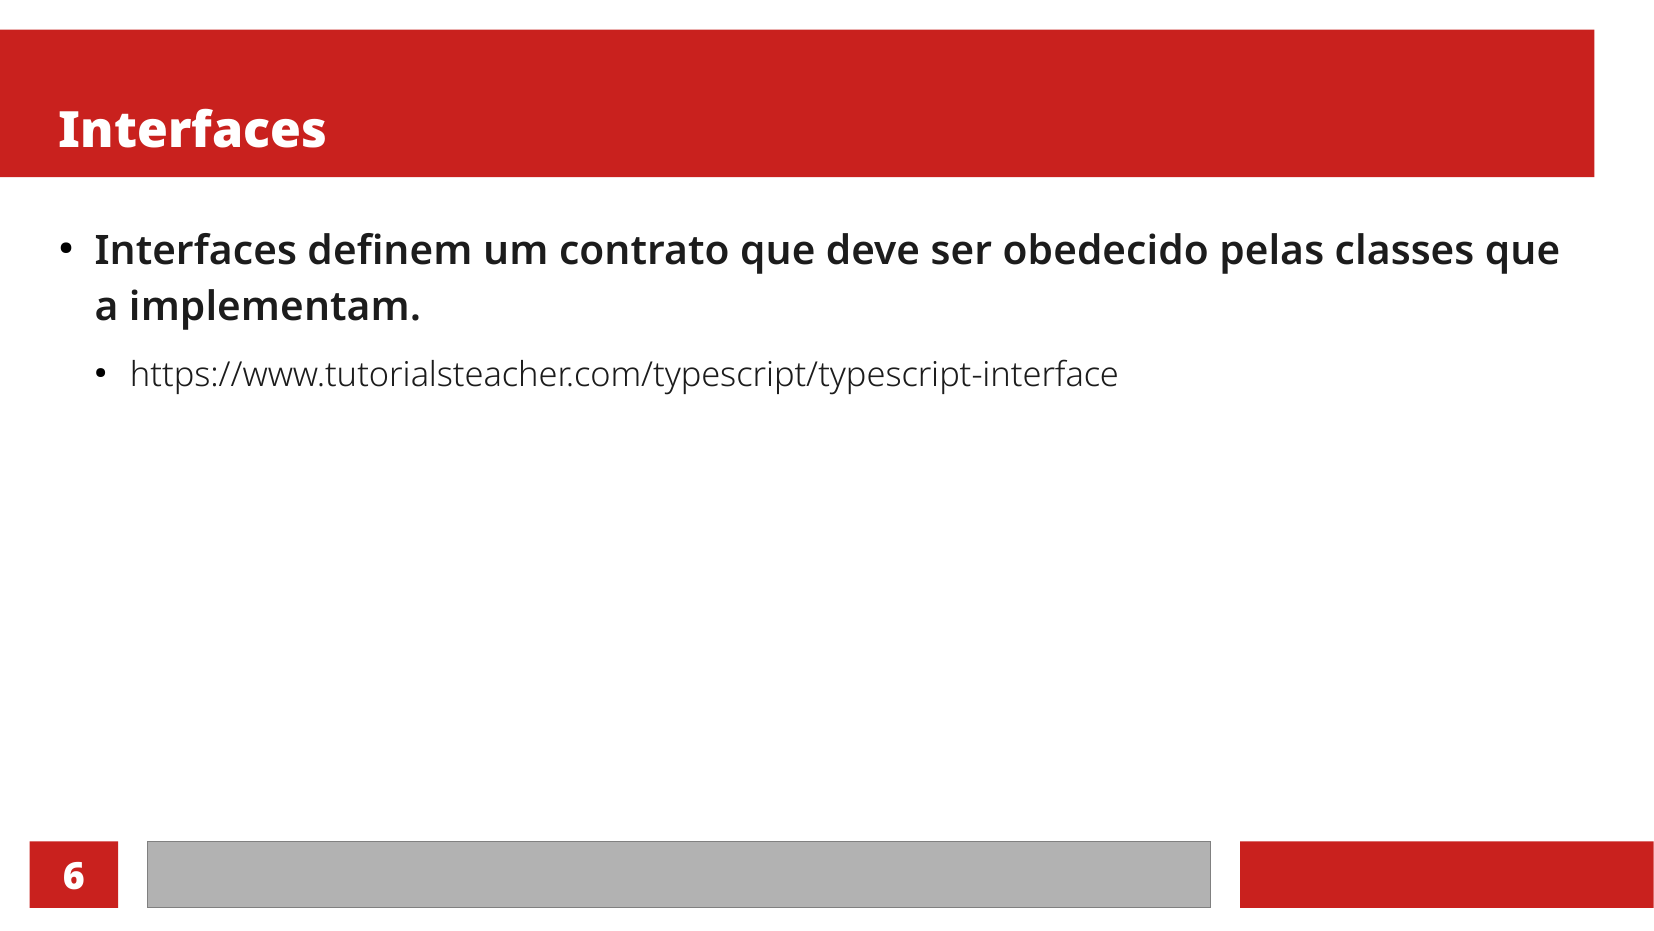

# Interfaces
Interfaces definem um contrato que deve ser obedecido pelas classes que a implementam.
https://www.tutorialsteacher.com/typescript/typescript-interface
6